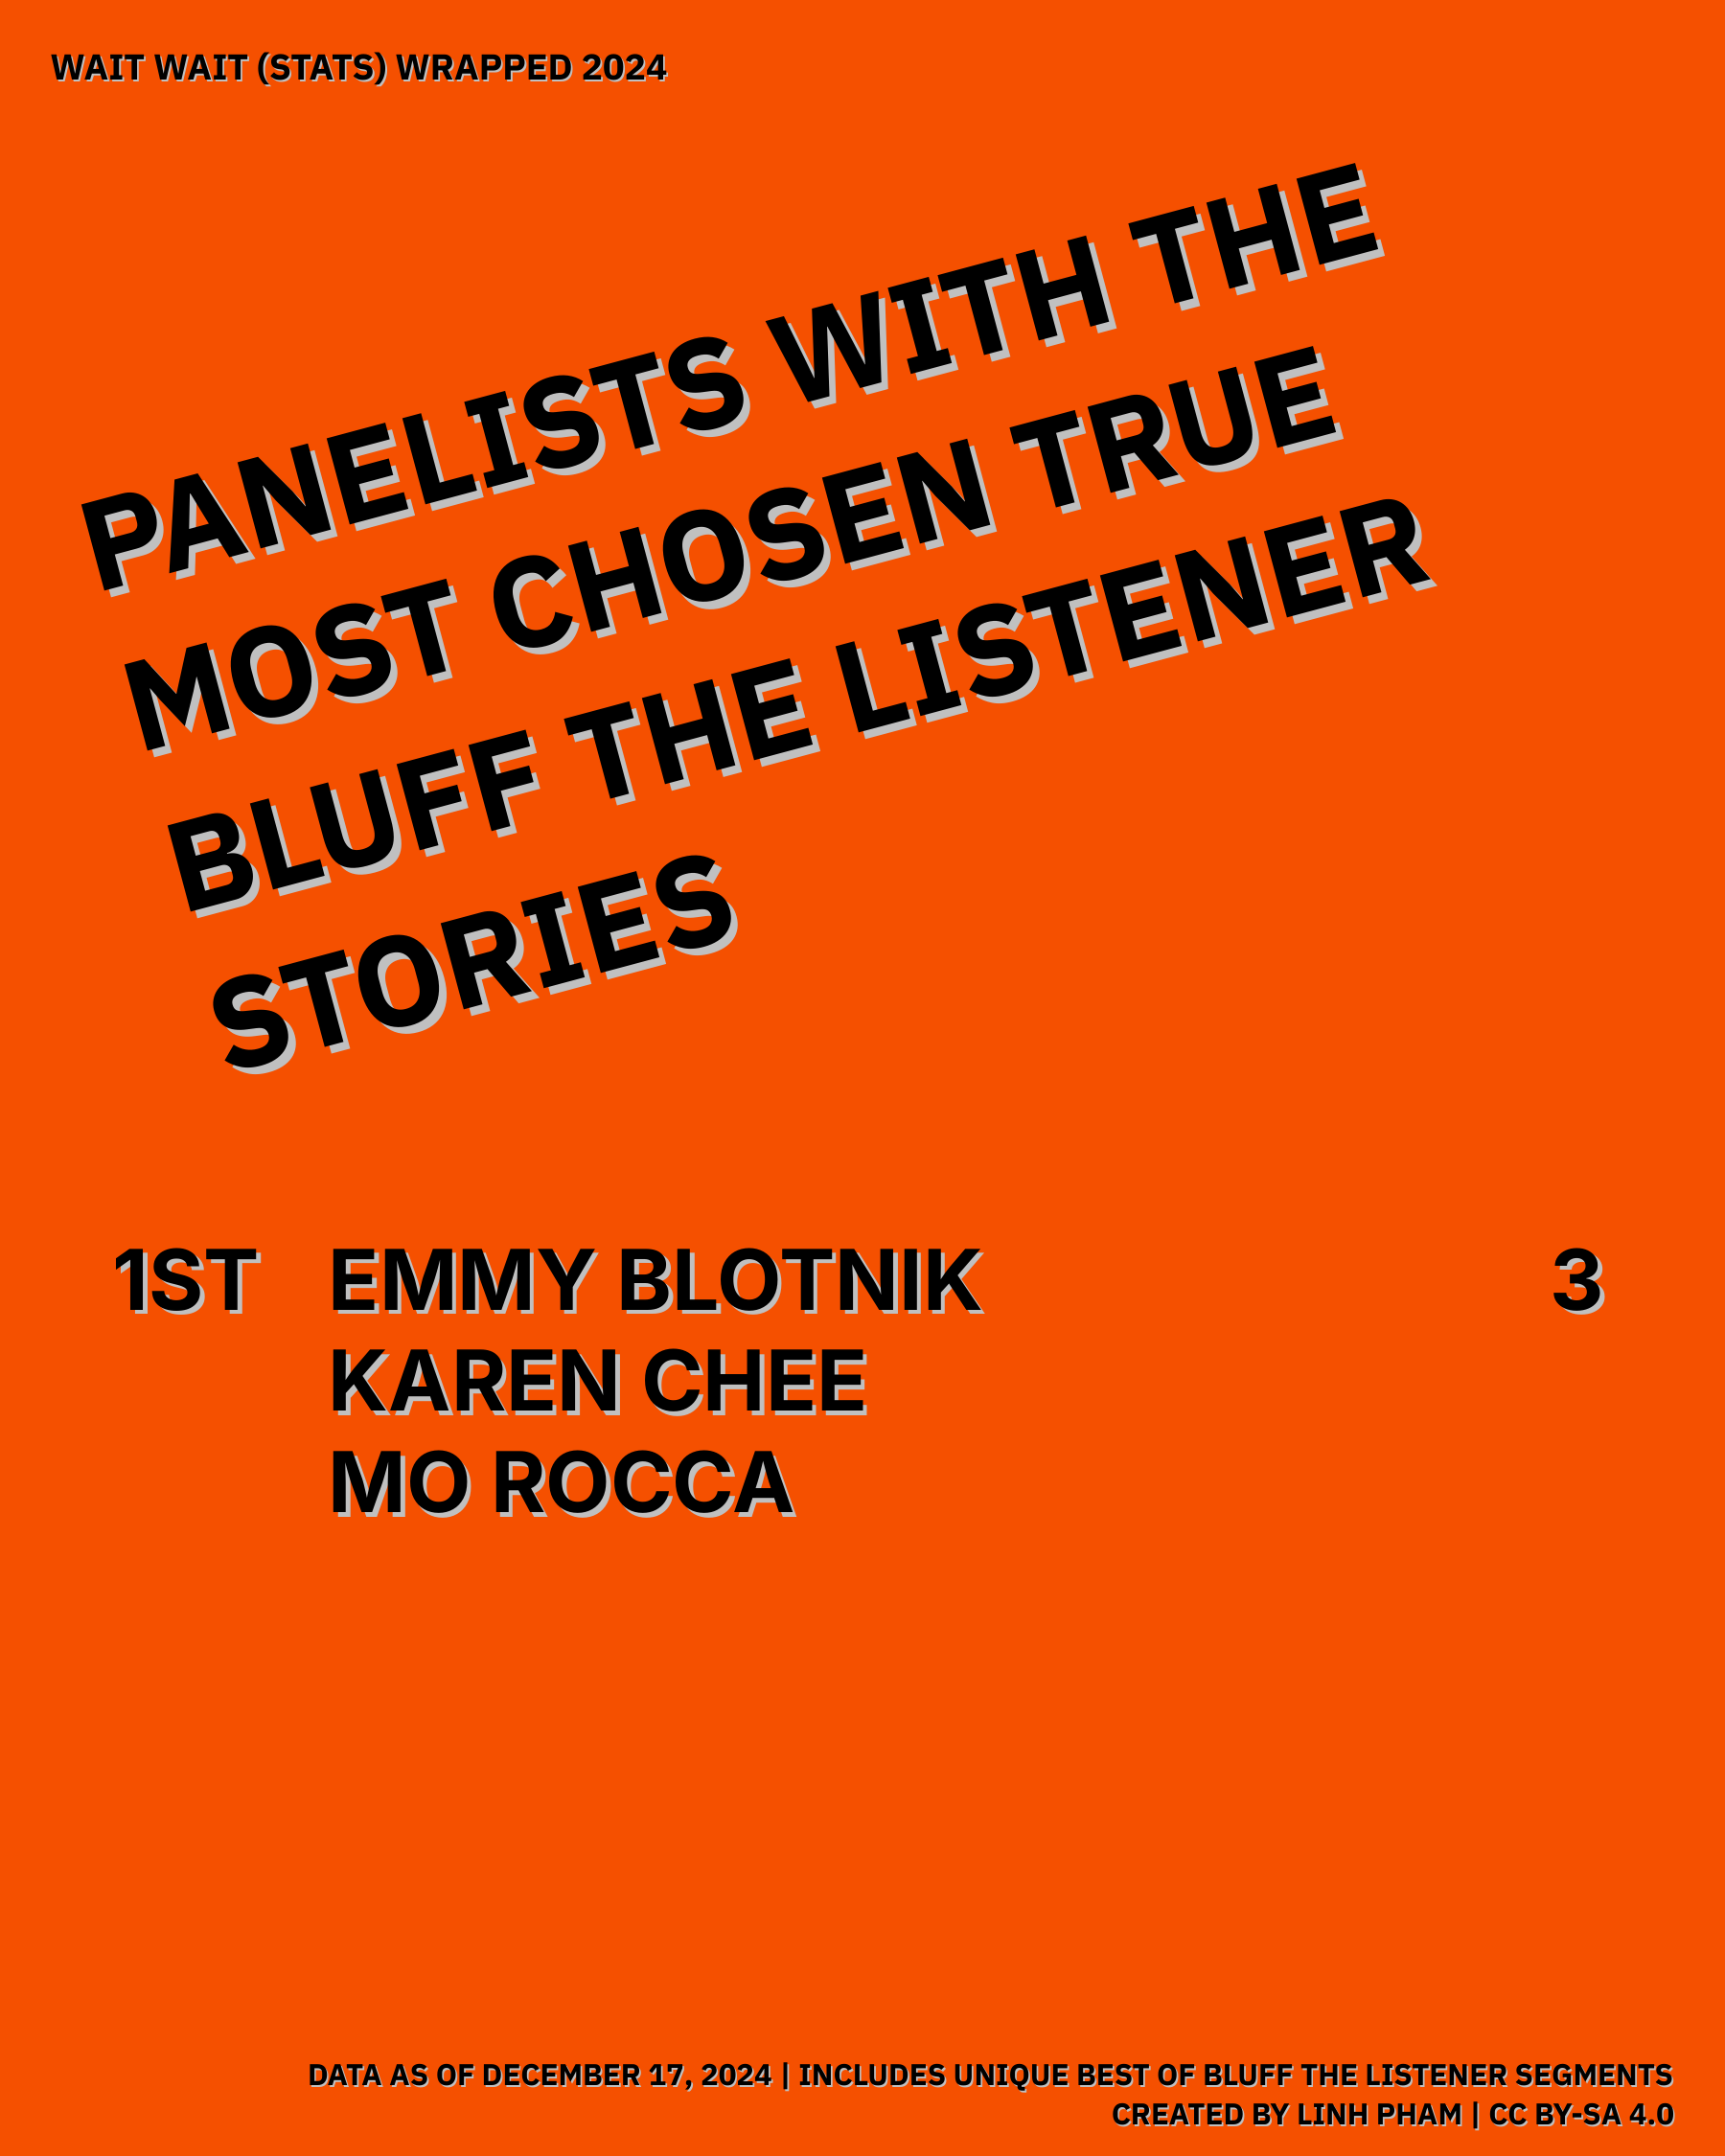

WAIT WAIT (STATS) WRAPPED 2024
PANELISTS WITH THE
MOST CHOSEN TRUE BLUFF THE LISTENER
STORIES
1ST	EMMY BLOTNIK								3
			KAREN CHEE
			MO ROCCA
Data as of December 17, 2024 | Includes Unique Best Of Bluff the Listener Segments
Created by Linh Pham | CC BY-SA 4.0